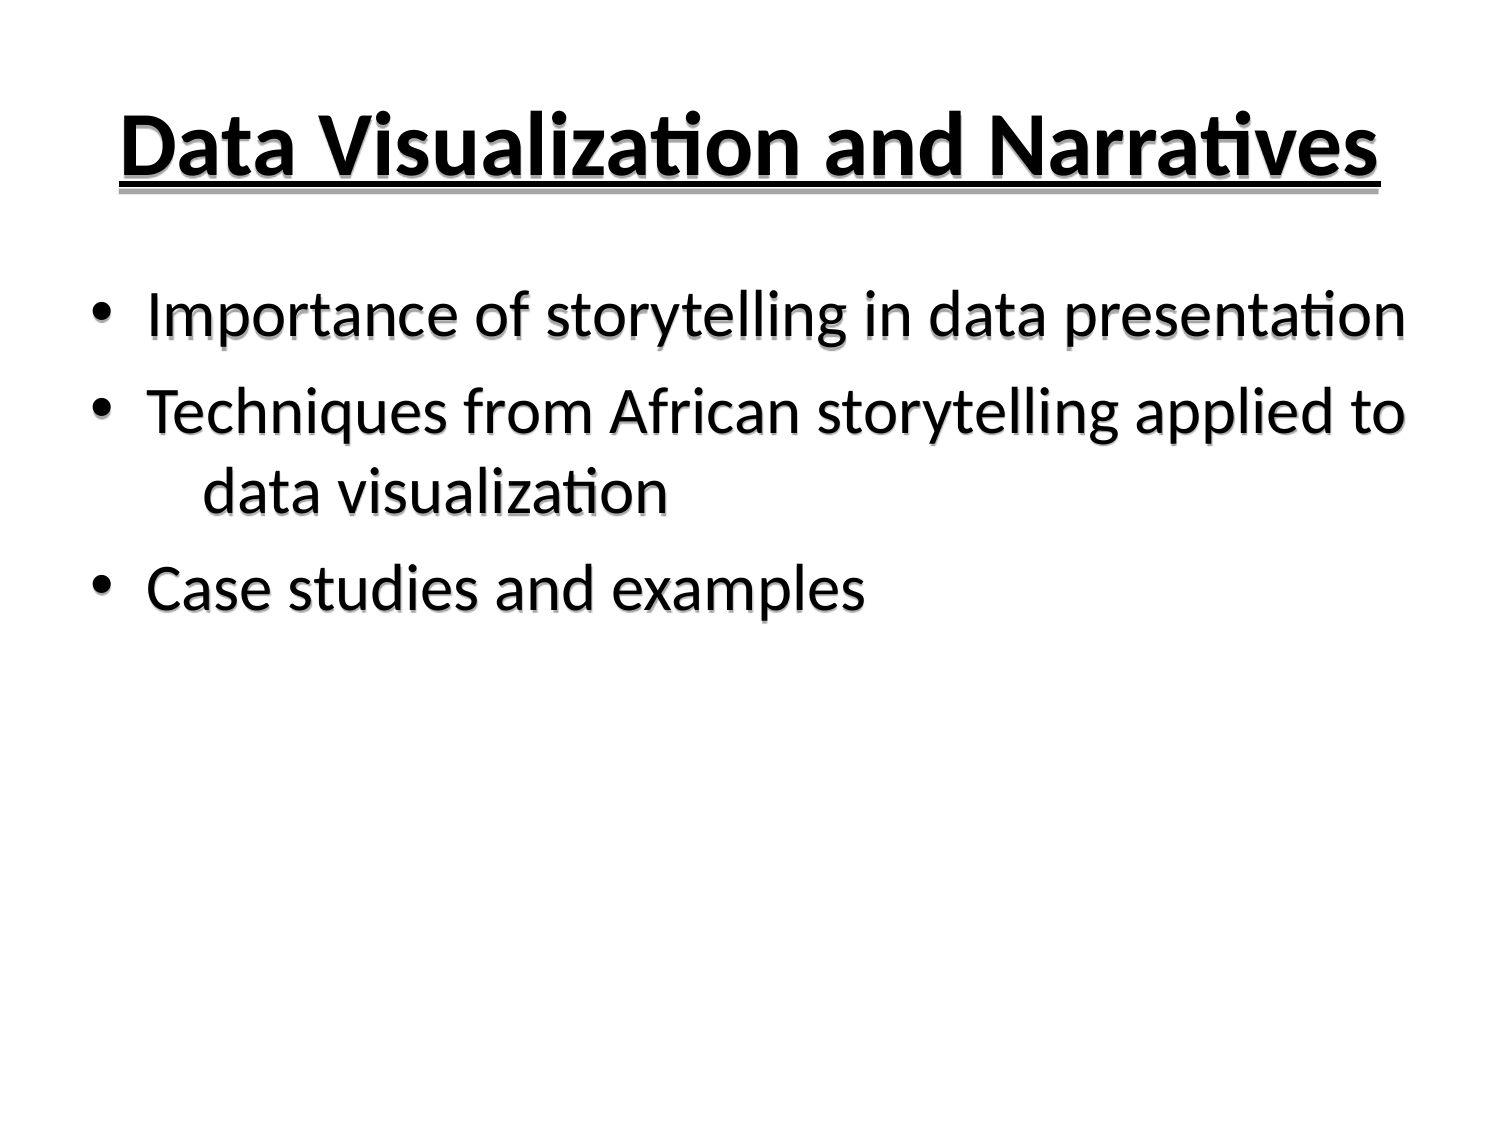

# Data Visualization and Narratives
Importance of storytelling in data presentation
Techniques from African storytelling applied to data visualization
Case studies and examples